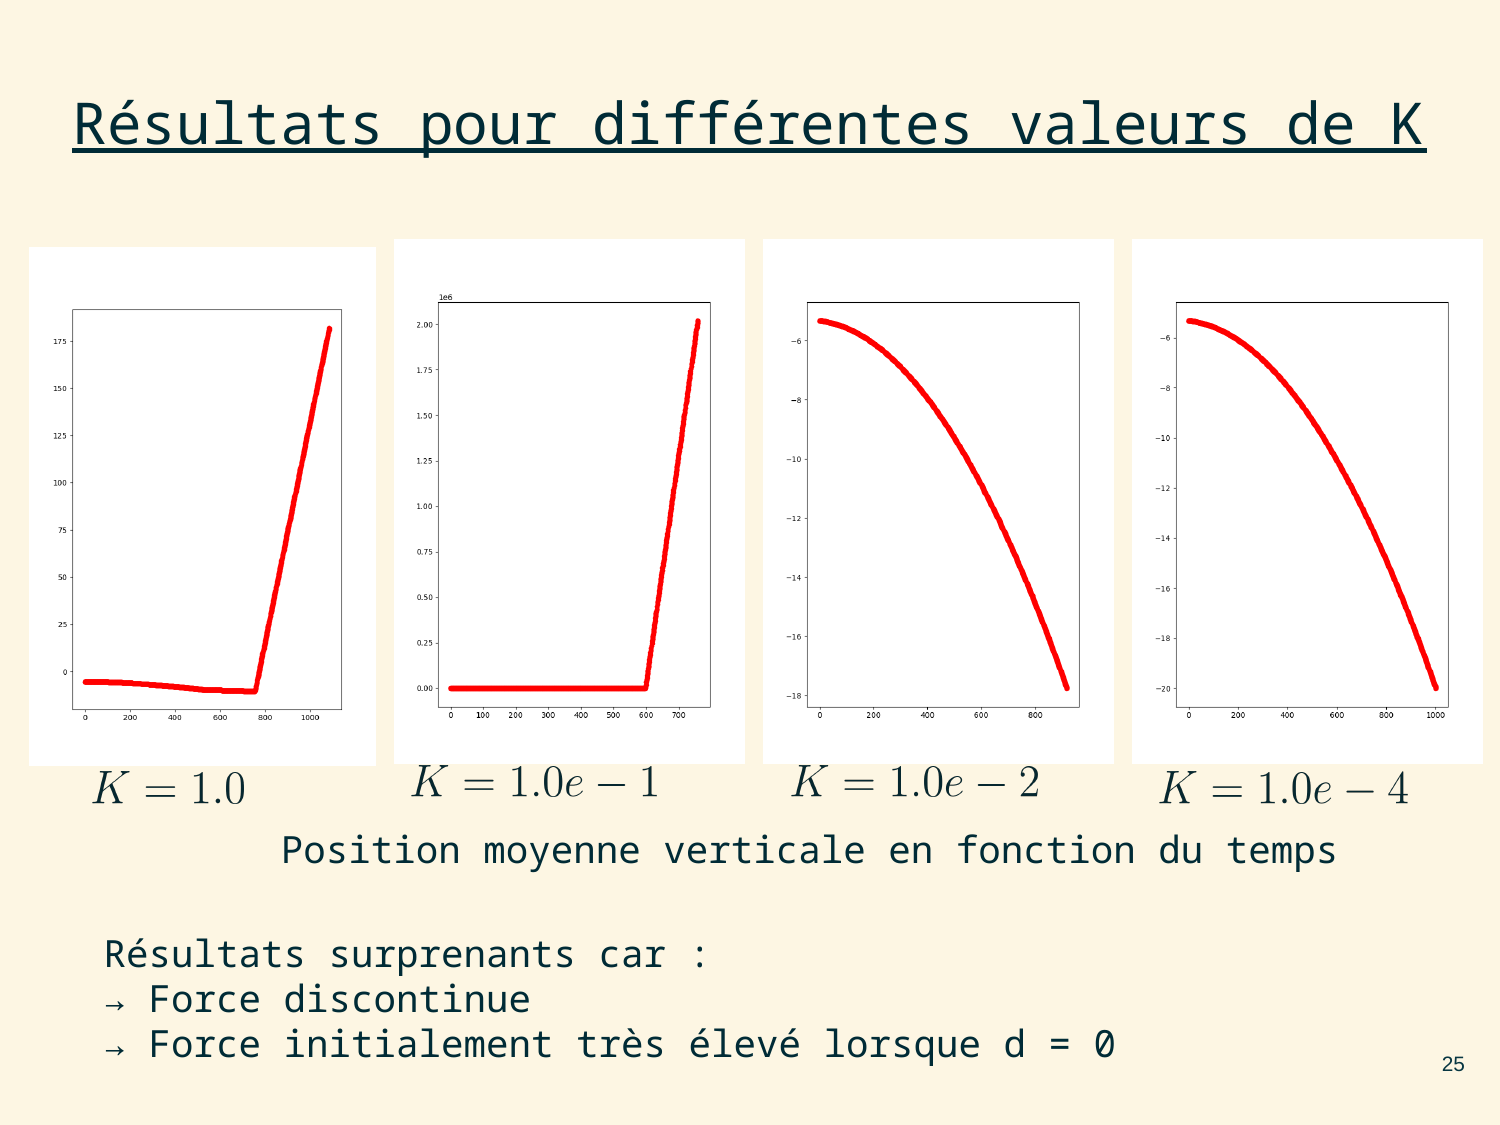

# Résultats pour différentes valeurs de K
Position moyenne verticale en fonction du temps
Résultats surprenants car :
→ Force discontinue
→ Force initialement très élevé lorsque d = 0